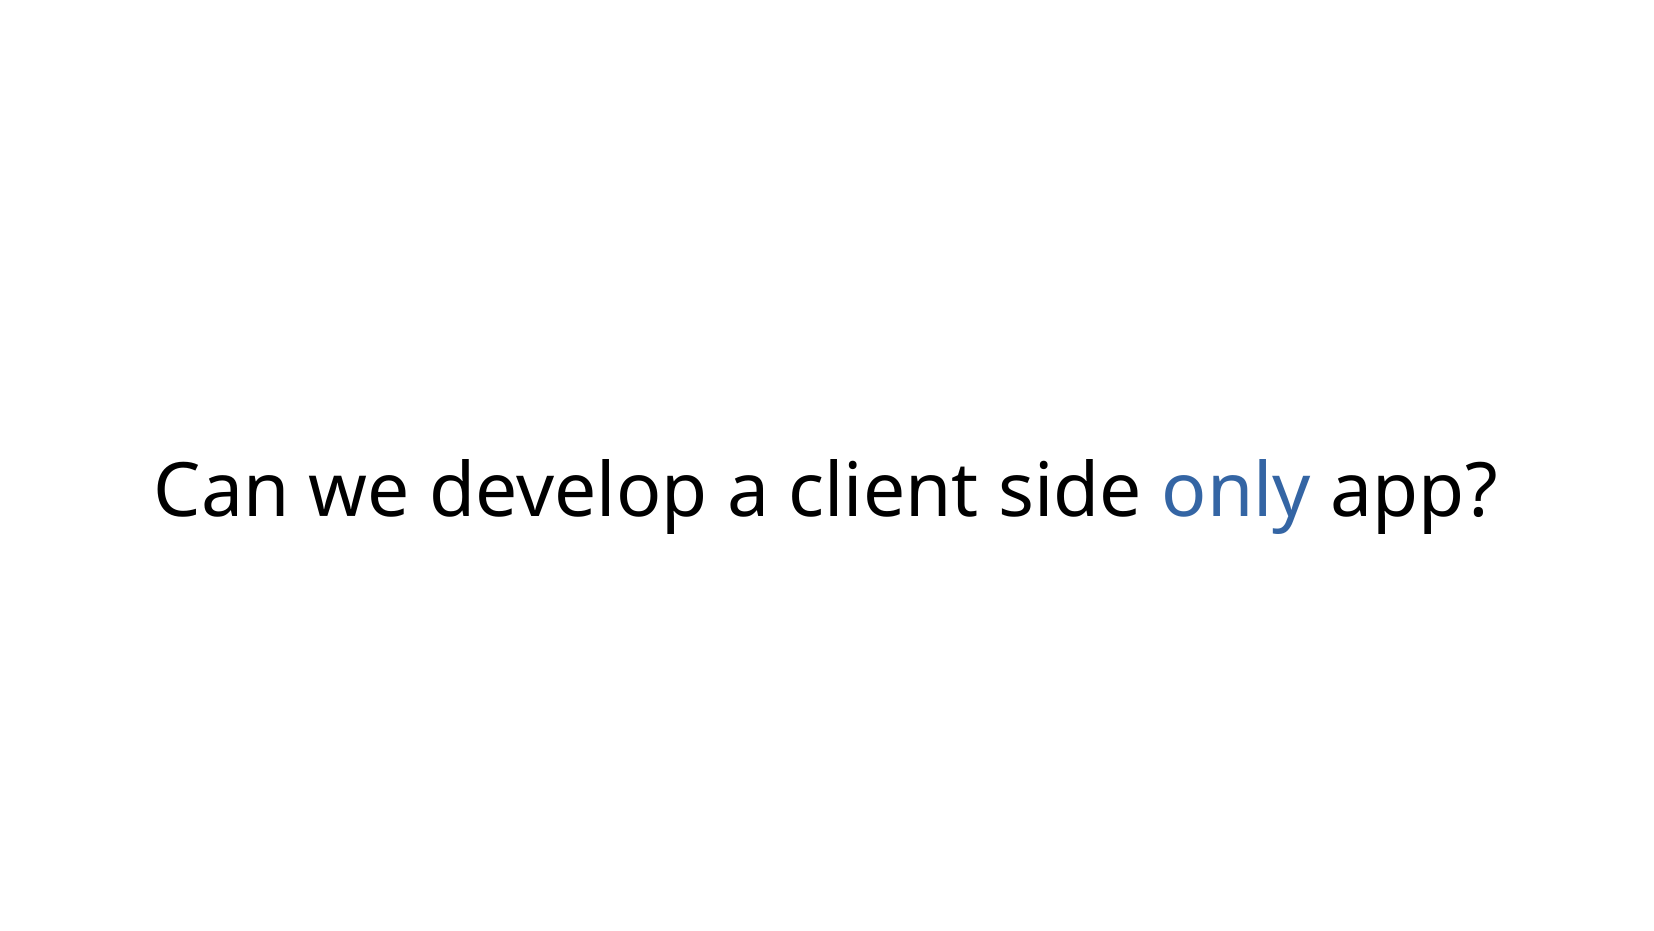

Can we develop a client side only app?